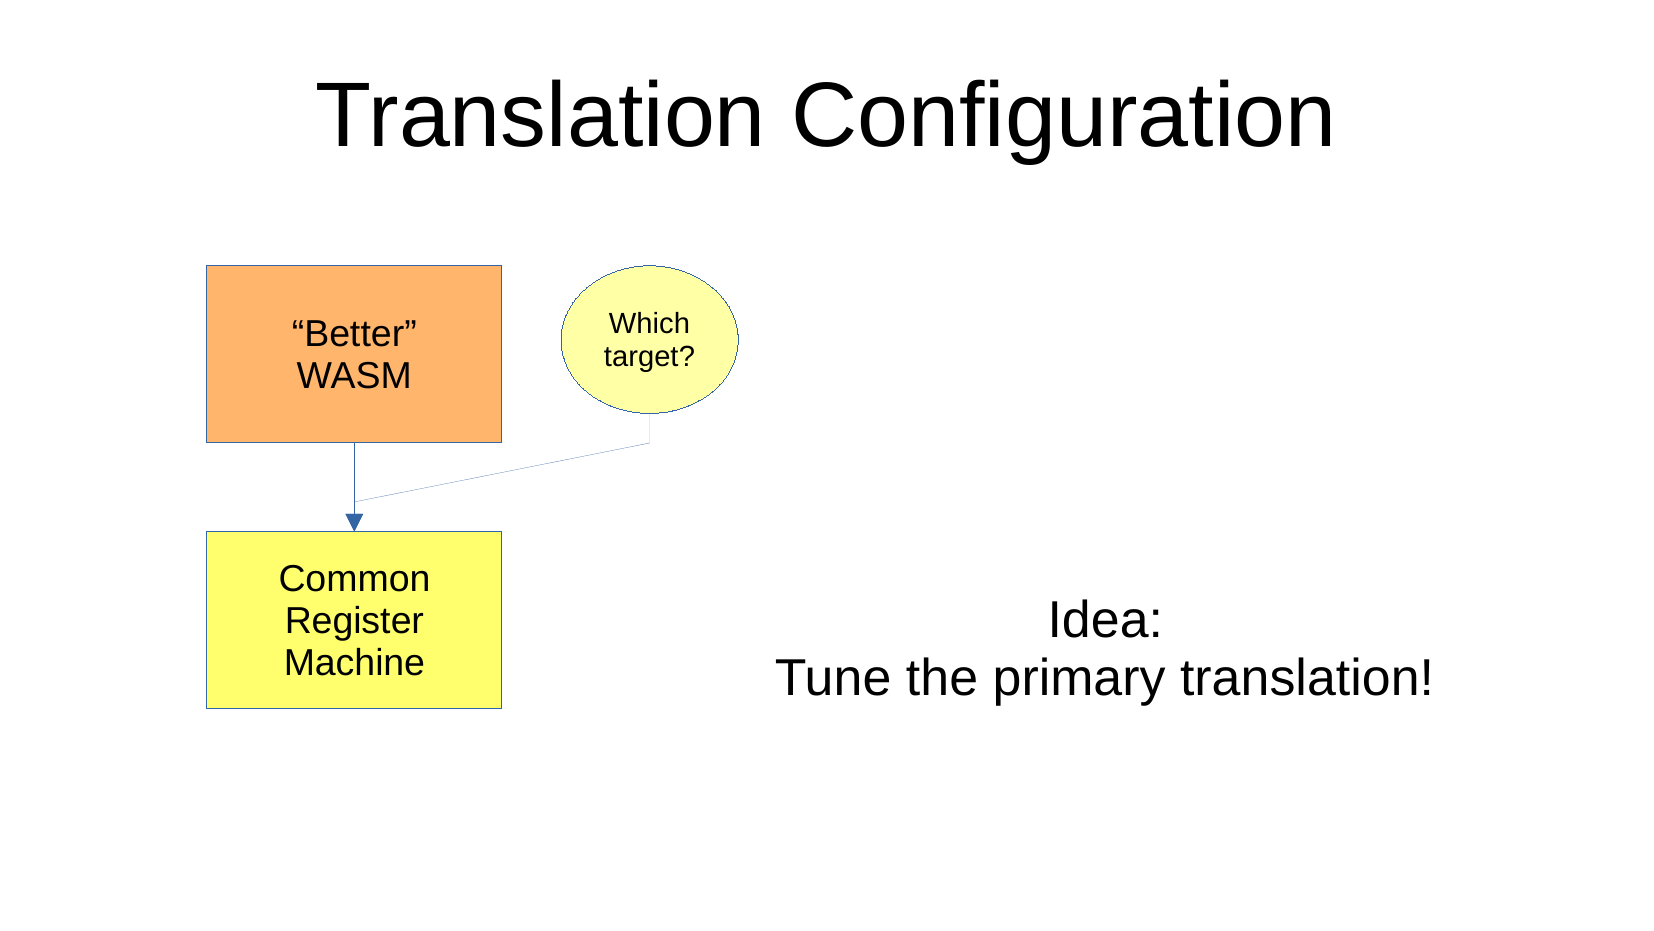

# Translation Configuration
“Better”
WASM
Which
target?
Common
Register
Machine
Idea:
Tune the primary translation!